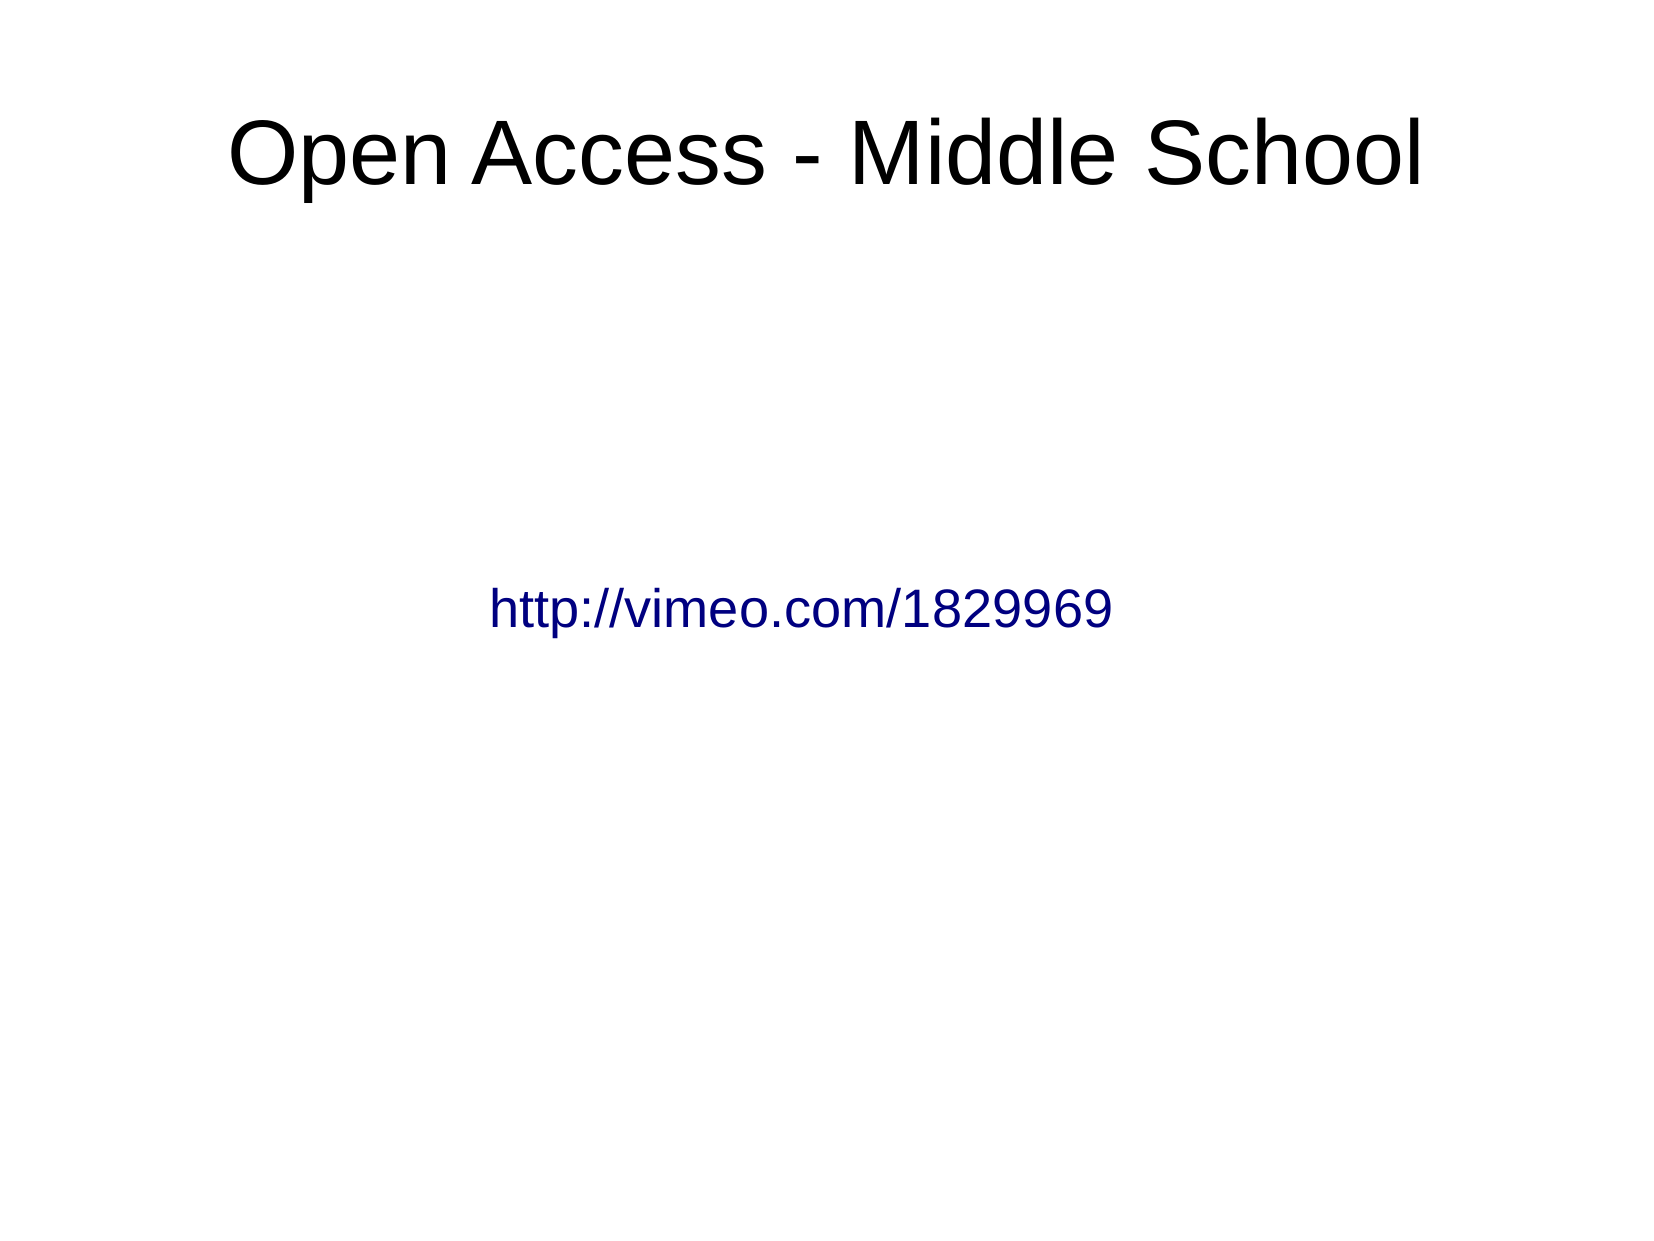

# Open Access - Middle School
http://vimeo.com/1829969